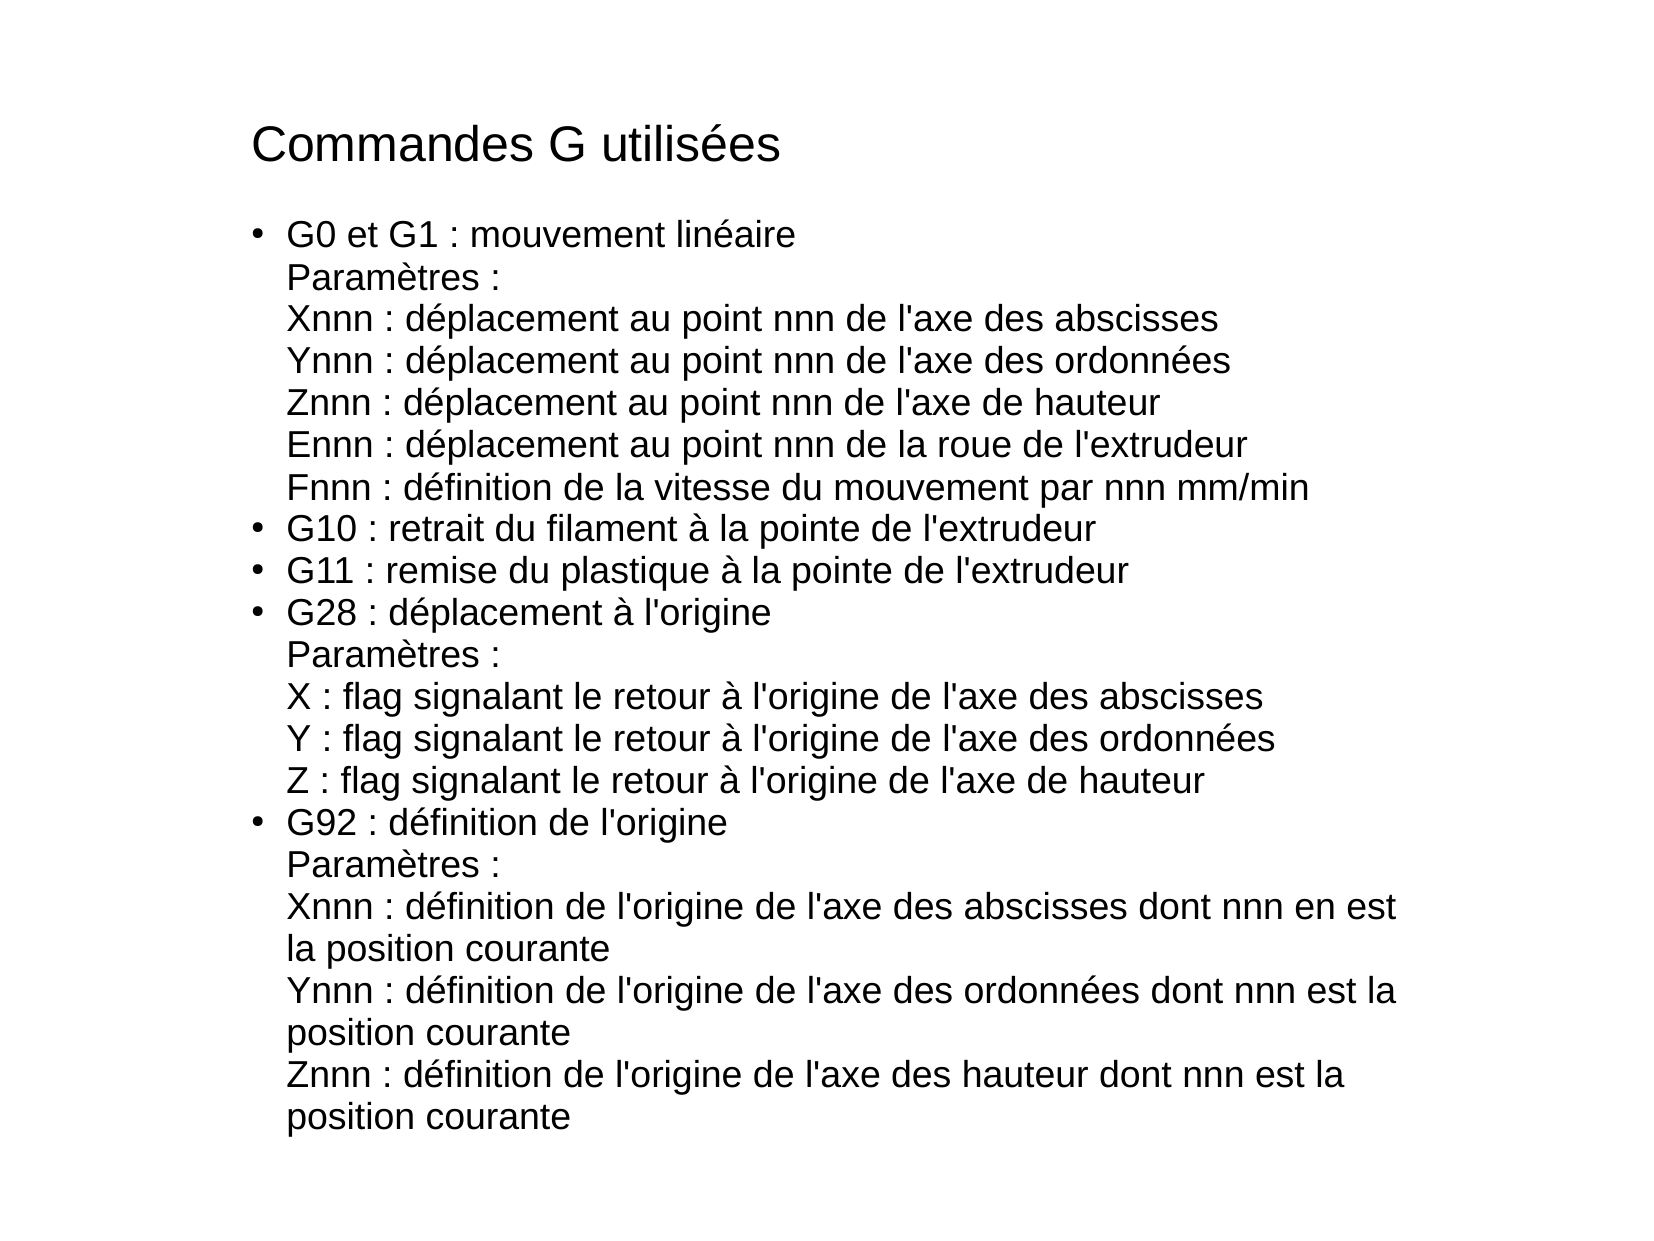

Commandes G utilisées
G0 et G1 : mouvement linéaire
Paramètres :
Xnnn : déplacement au point nnn de l'axe des abscisses
Ynnn : déplacement au point nnn de l'axe des ordonnées
Znnn : déplacement au point nnn de l'axe de hauteur
Ennn : déplacement au point nnn de la roue de l'extrudeur
Fnnn : définition de la vitesse du mouvement par nnn mm/min
G10 : retrait du filament à la pointe de l'extrudeur
G11 : remise du plastique à la pointe de l'extrudeur
G28 : déplacement à l'origine
Paramètres :
X : flag signalant le retour à l'origine de l'axe des abscisses
Y : flag signalant le retour à l'origine de l'axe des ordonnées
Z : flag signalant le retour à l'origine de l'axe de hauteur
G92 : définition de l'origine
Paramètres :
Xnnn : définition de l'origine de l'axe des abscisses dont nnn en est la position courante
Ynnn : définition de l'origine de l'axe des ordonnées dont nnn est la position courante
Znnn : définition de l'origine de l'axe des hauteur dont nnn est la position courante